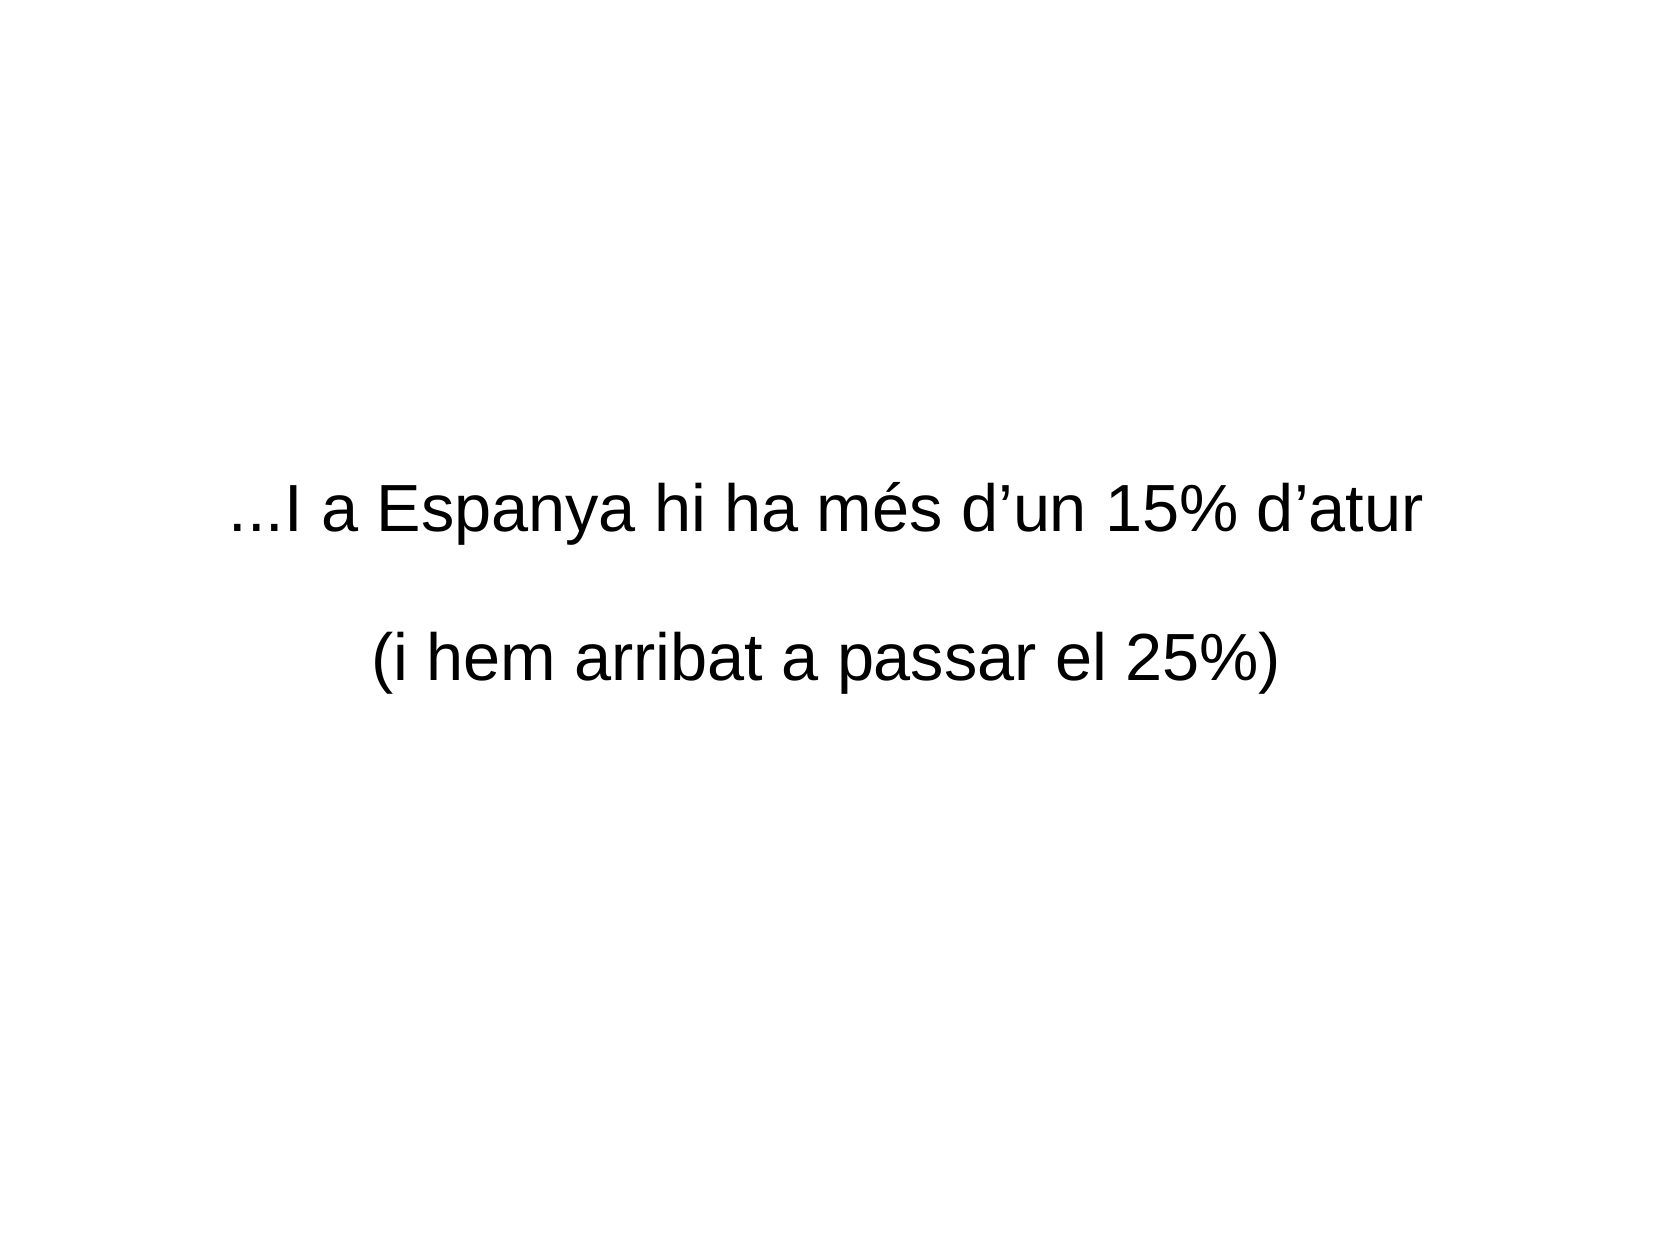

# ...I a Espanya hi ha més d’un 15% d’atur
(i hem arribat a passar el 25%)